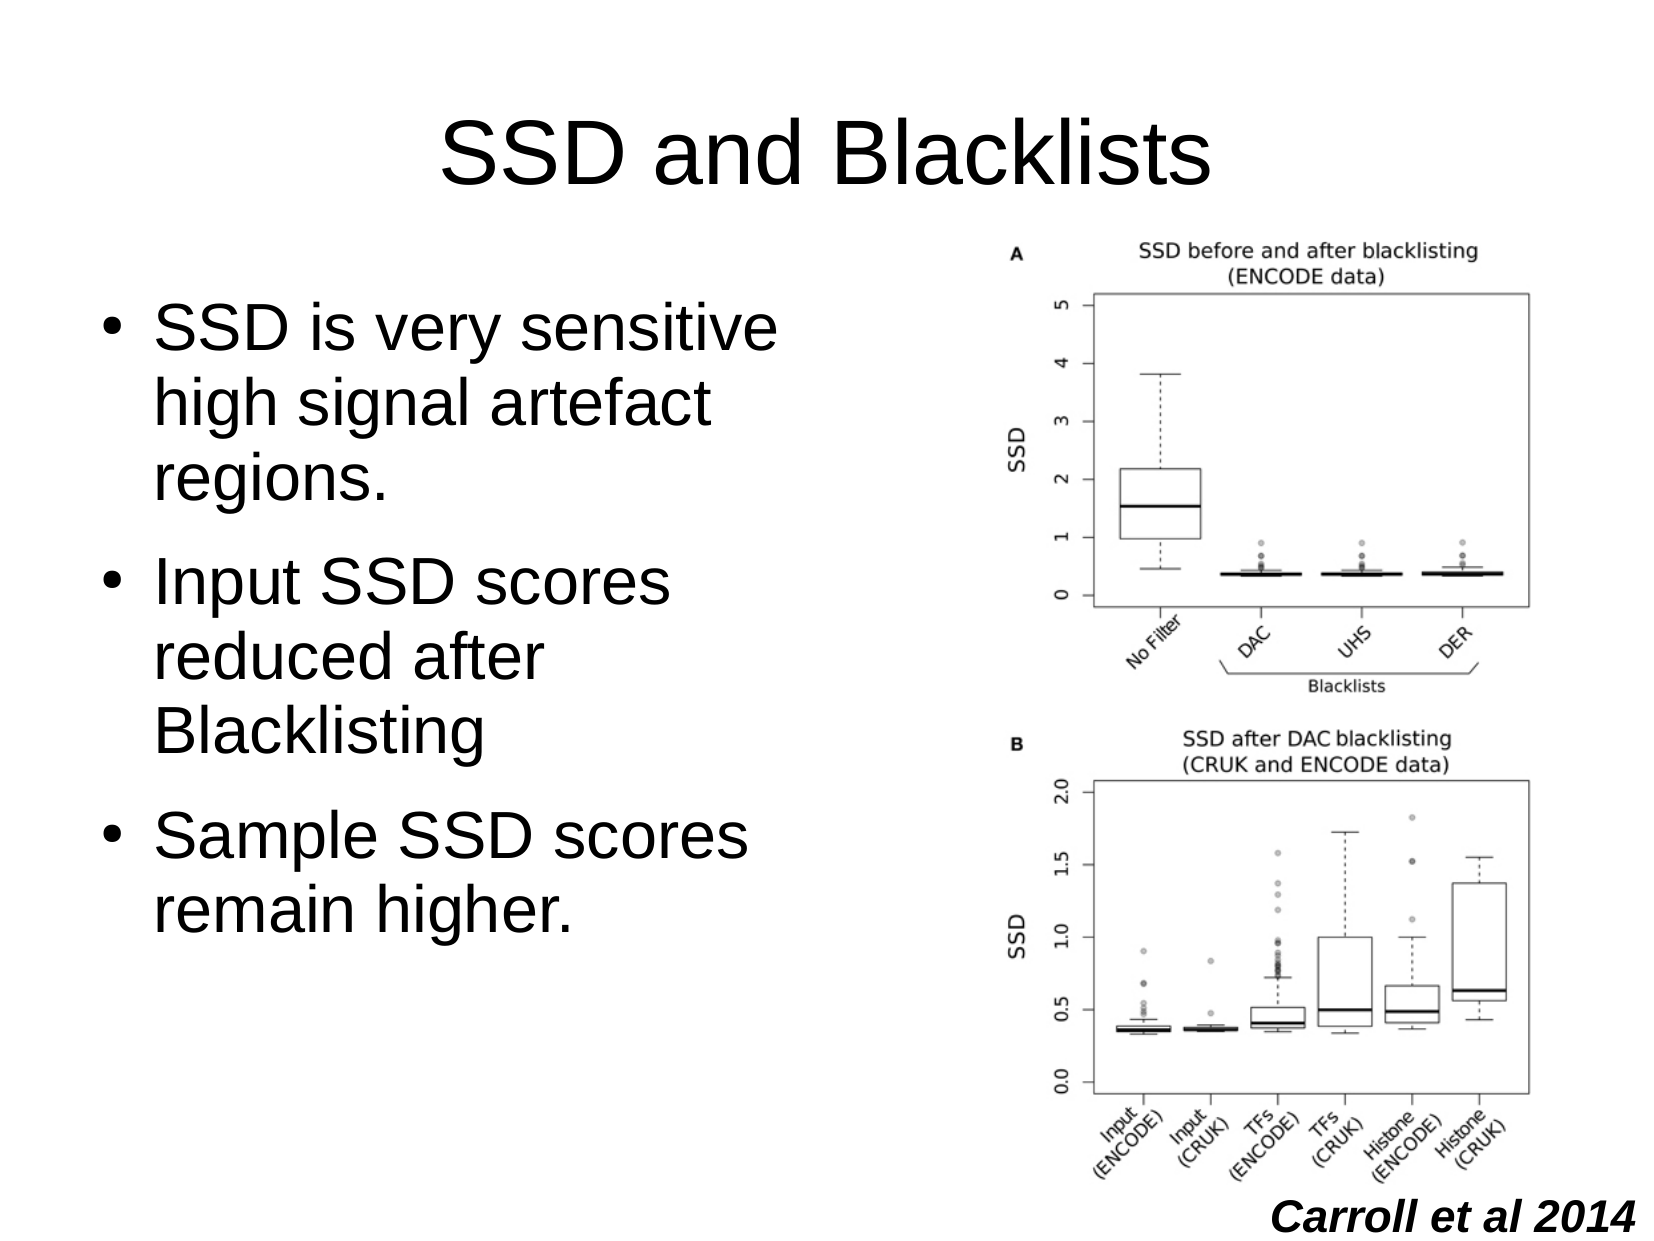

# SSD and Blacklists
SSD is very sensitive high signal artefact regions.
Input SSD scores reduced after Blacklisting
Sample SSD scores remain higher.
Carroll et al 2014